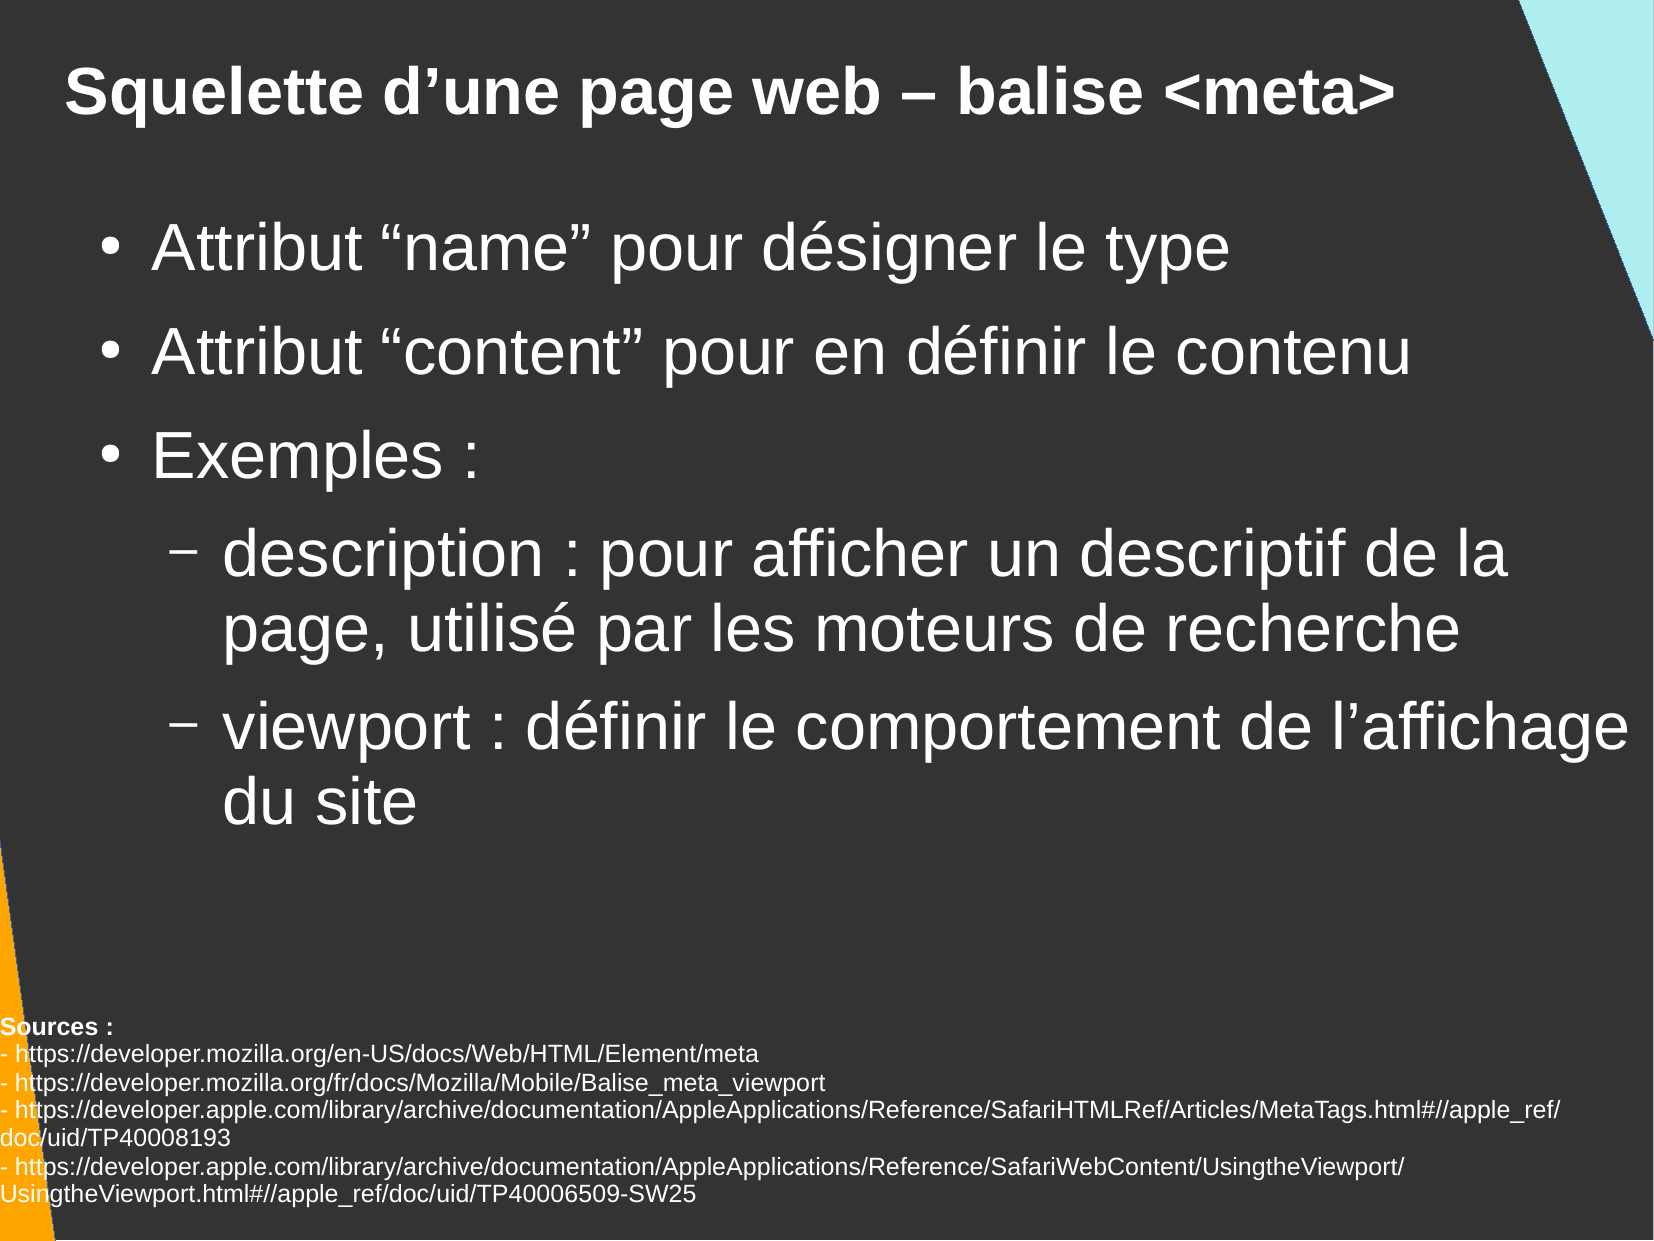

# Squelette d’une page web – balise <meta>
Attribut “name” pour désigner le type
Attribut “content” pour en définir le contenu
Exemples :
description : pour afficher un descriptif de la page, utilisé par les moteurs de recherche
viewport : définir le comportement de l’affichage du site
Sources :
- https://developer.mozilla.org/en-US/docs/Web/HTML/Element/meta
- https://developer.mozilla.org/fr/docs/Mozilla/Mobile/Balise_meta_viewport
- https://developer.apple.com/library/archive/documentation/AppleApplications/Reference/SafariHTMLRef/Articles/MetaTags.html#//apple_ref/doc/uid/TP40008193
- https://developer.apple.com/library/archive/documentation/AppleApplications/Reference/SafariWebContent/UsingtheViewport/UsingtheViewport.html#//apple_ref/doc/uid/TP40006509-SW25